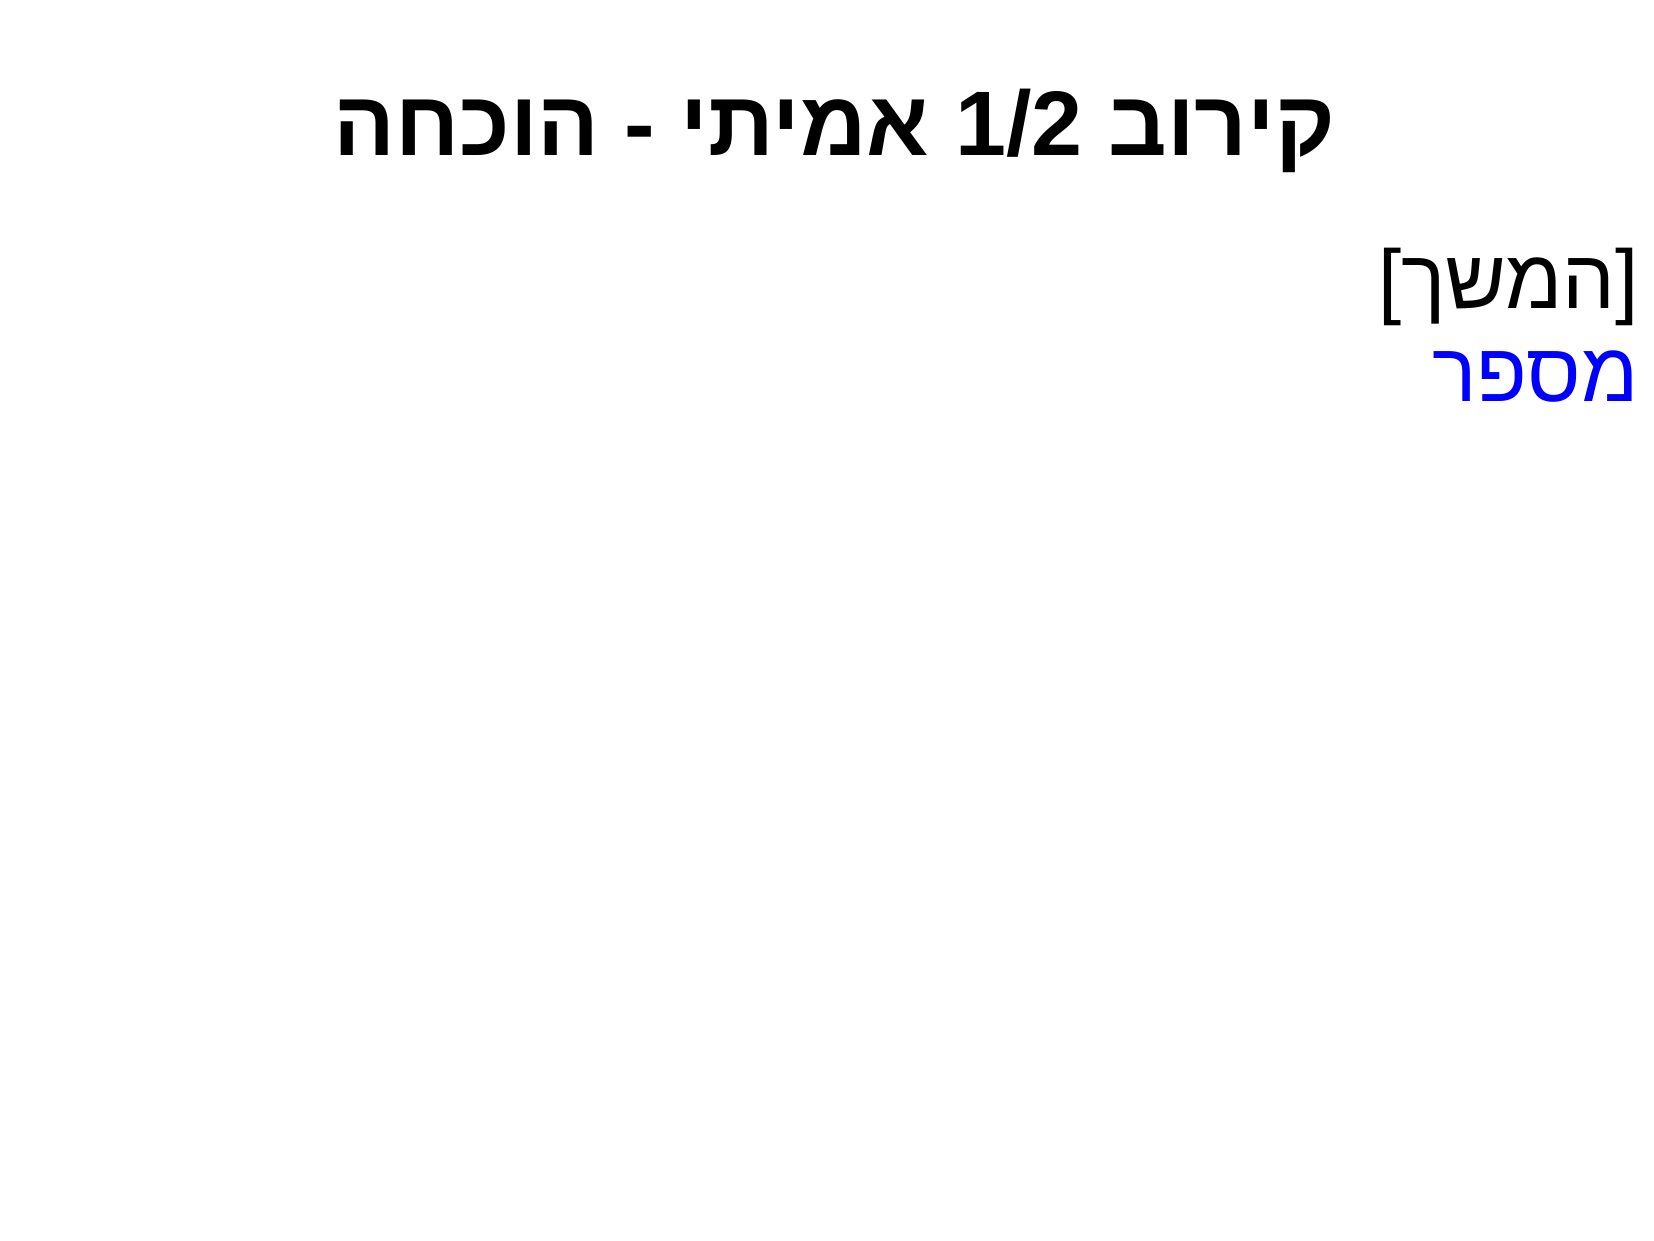

# קירוב 1/2 אמיתי - הוכחה
[המשך]
מספר